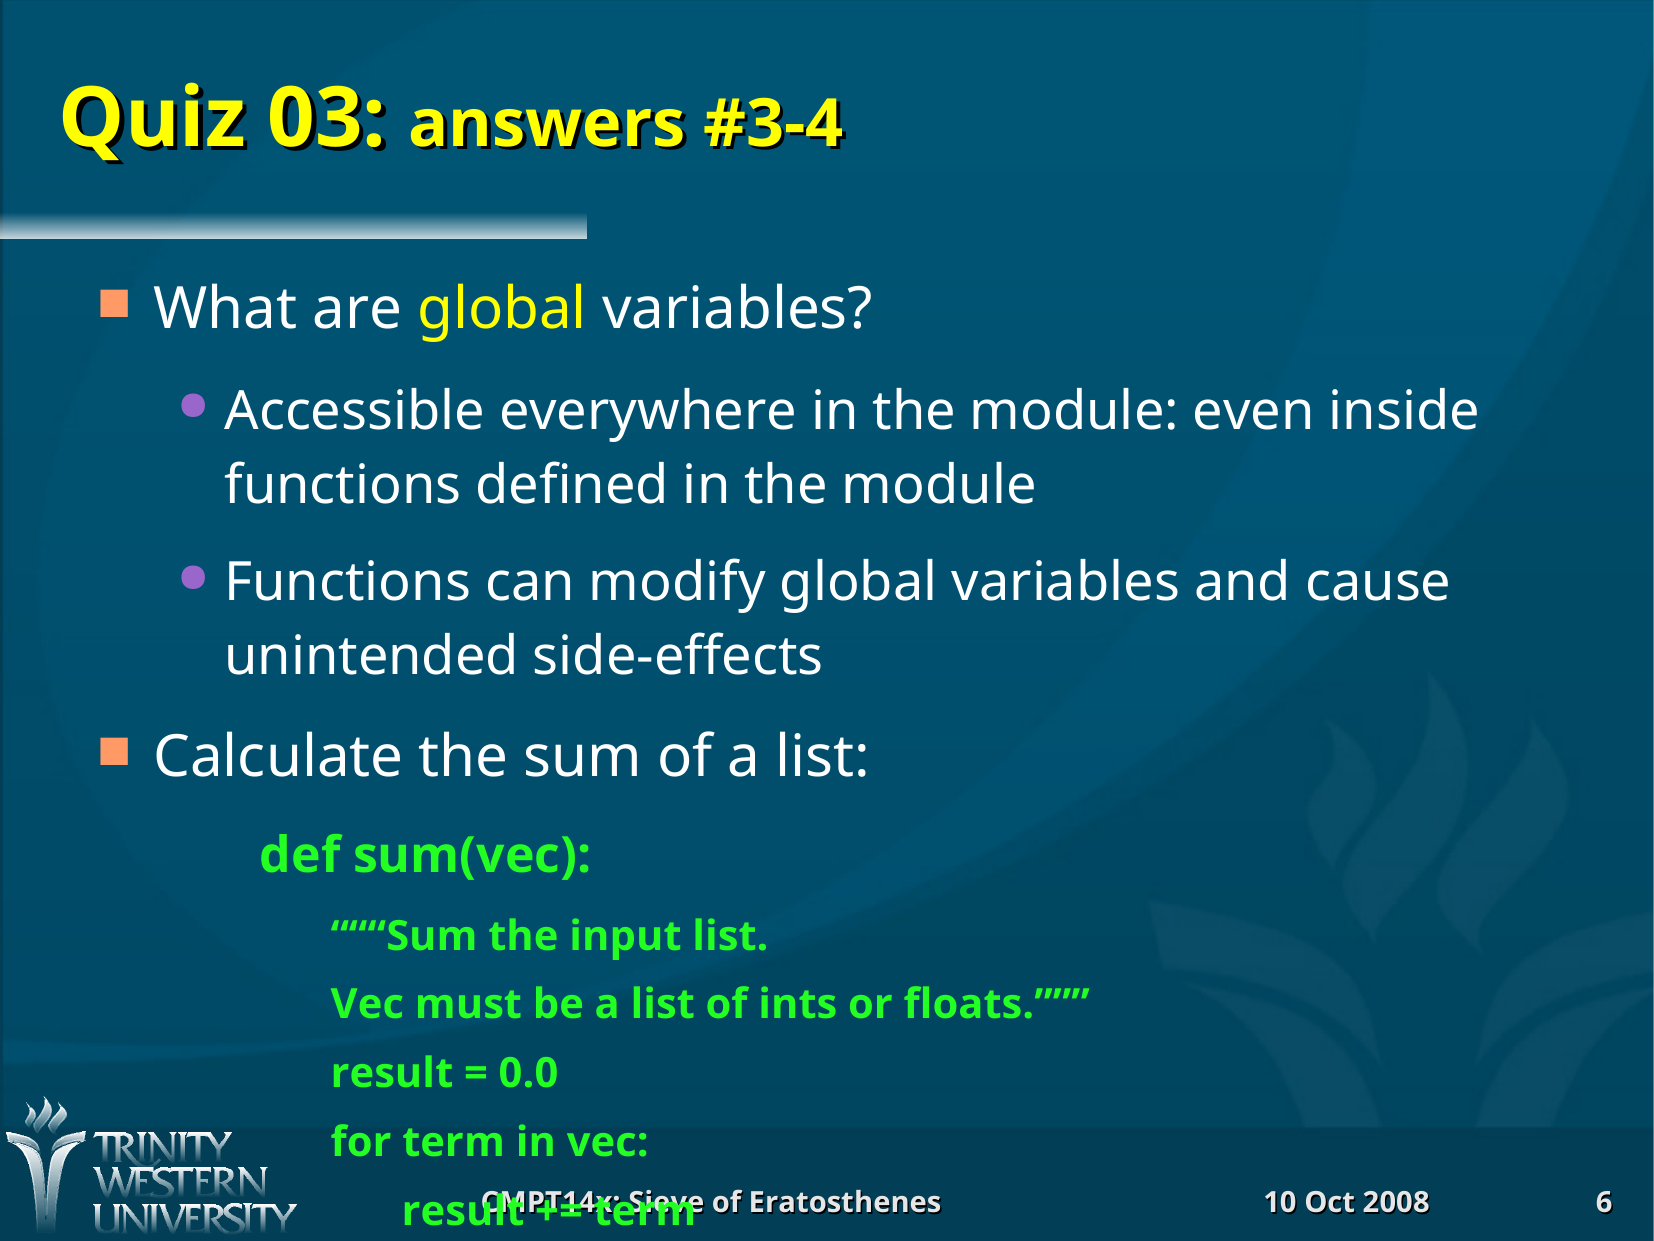

# Quiz 03: answers #3-4
What are global variables?
Accessible everywhere in the module: even inside functions defined in the module
Functions can modify global variables and cause unintended side-effects
Calculate the sum of a list:
def sum(vec):
“““Sum the input list.
Vec must be a list of ints or floats.”””
result = 0.0
for term in vec:
result += term
return result
CMPT14x: Sieve of Eratosthenes
10 Oct 2008
6